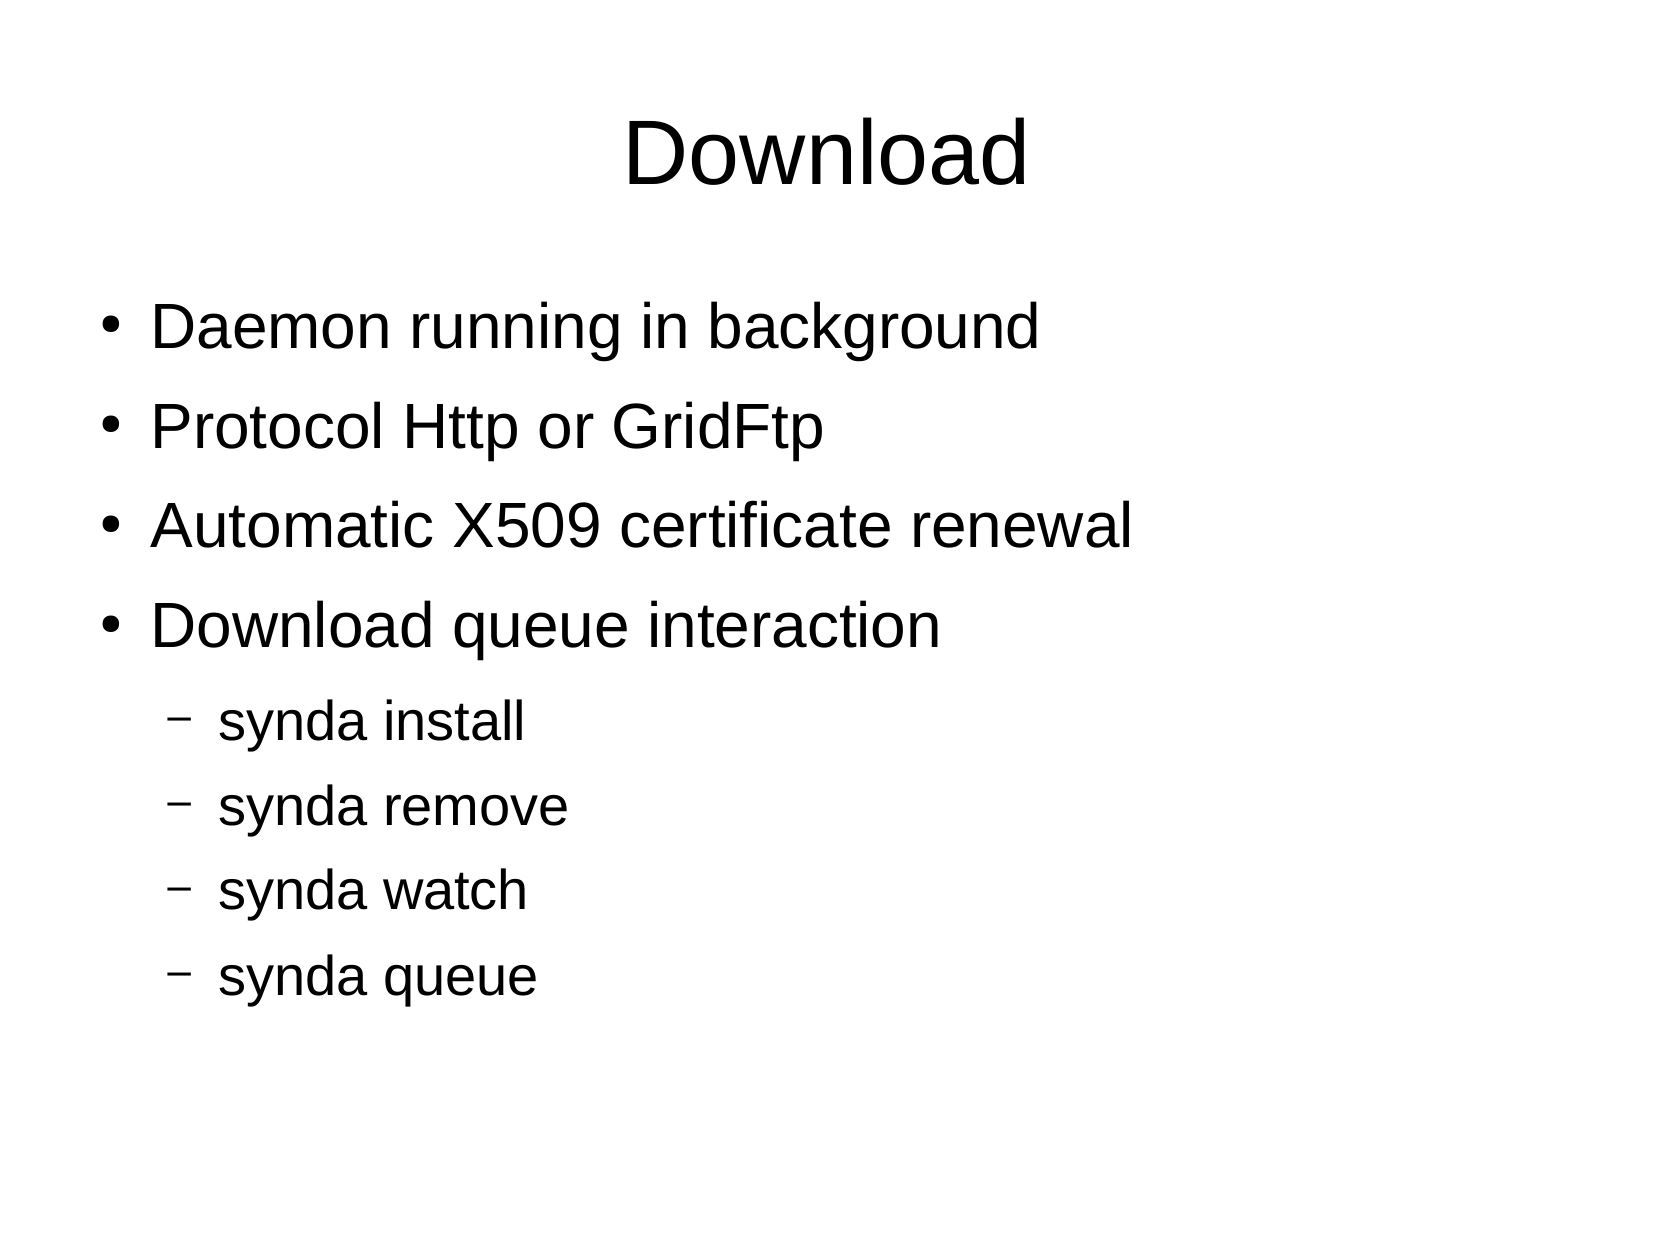

# Download
Daemon running in background
Protocol Http or GridFtp
Automatic X509 certificate renewal
Download queue interaction
synda install
synda remove
synda watch
synda queue